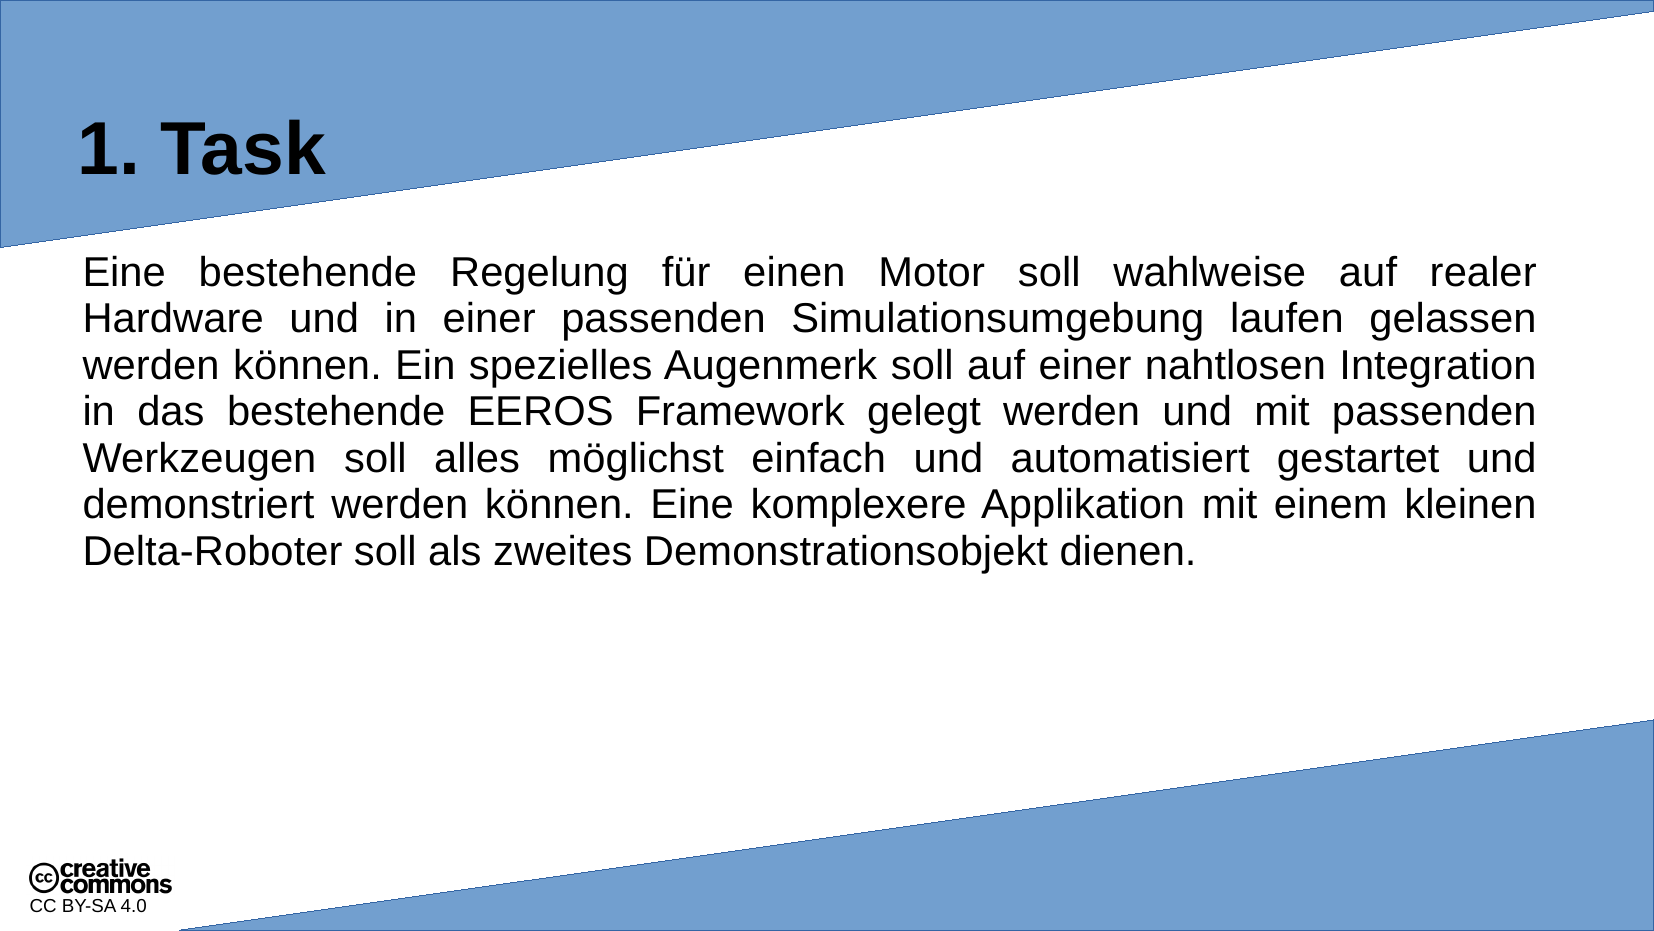

# 1. Task
Eine bestehende Regelung für einen Motor soll wahlweise auf realer Hardware und in einer passenden Simulationsumgebung laufen gelassen werden können. Ein spezielles Augenmerk soll auf einer nahtlosen Integration in das bestehende EEROS Framework gelegt werden und mit passenden Werkzeugen soll alles möglichst einfach und automatisiert gestartet und demonstriert werden können. Eine komplexere Applikation mit einem kleinen Delta-Roboter soll als zweites Demonstrationsobjekt dienen.